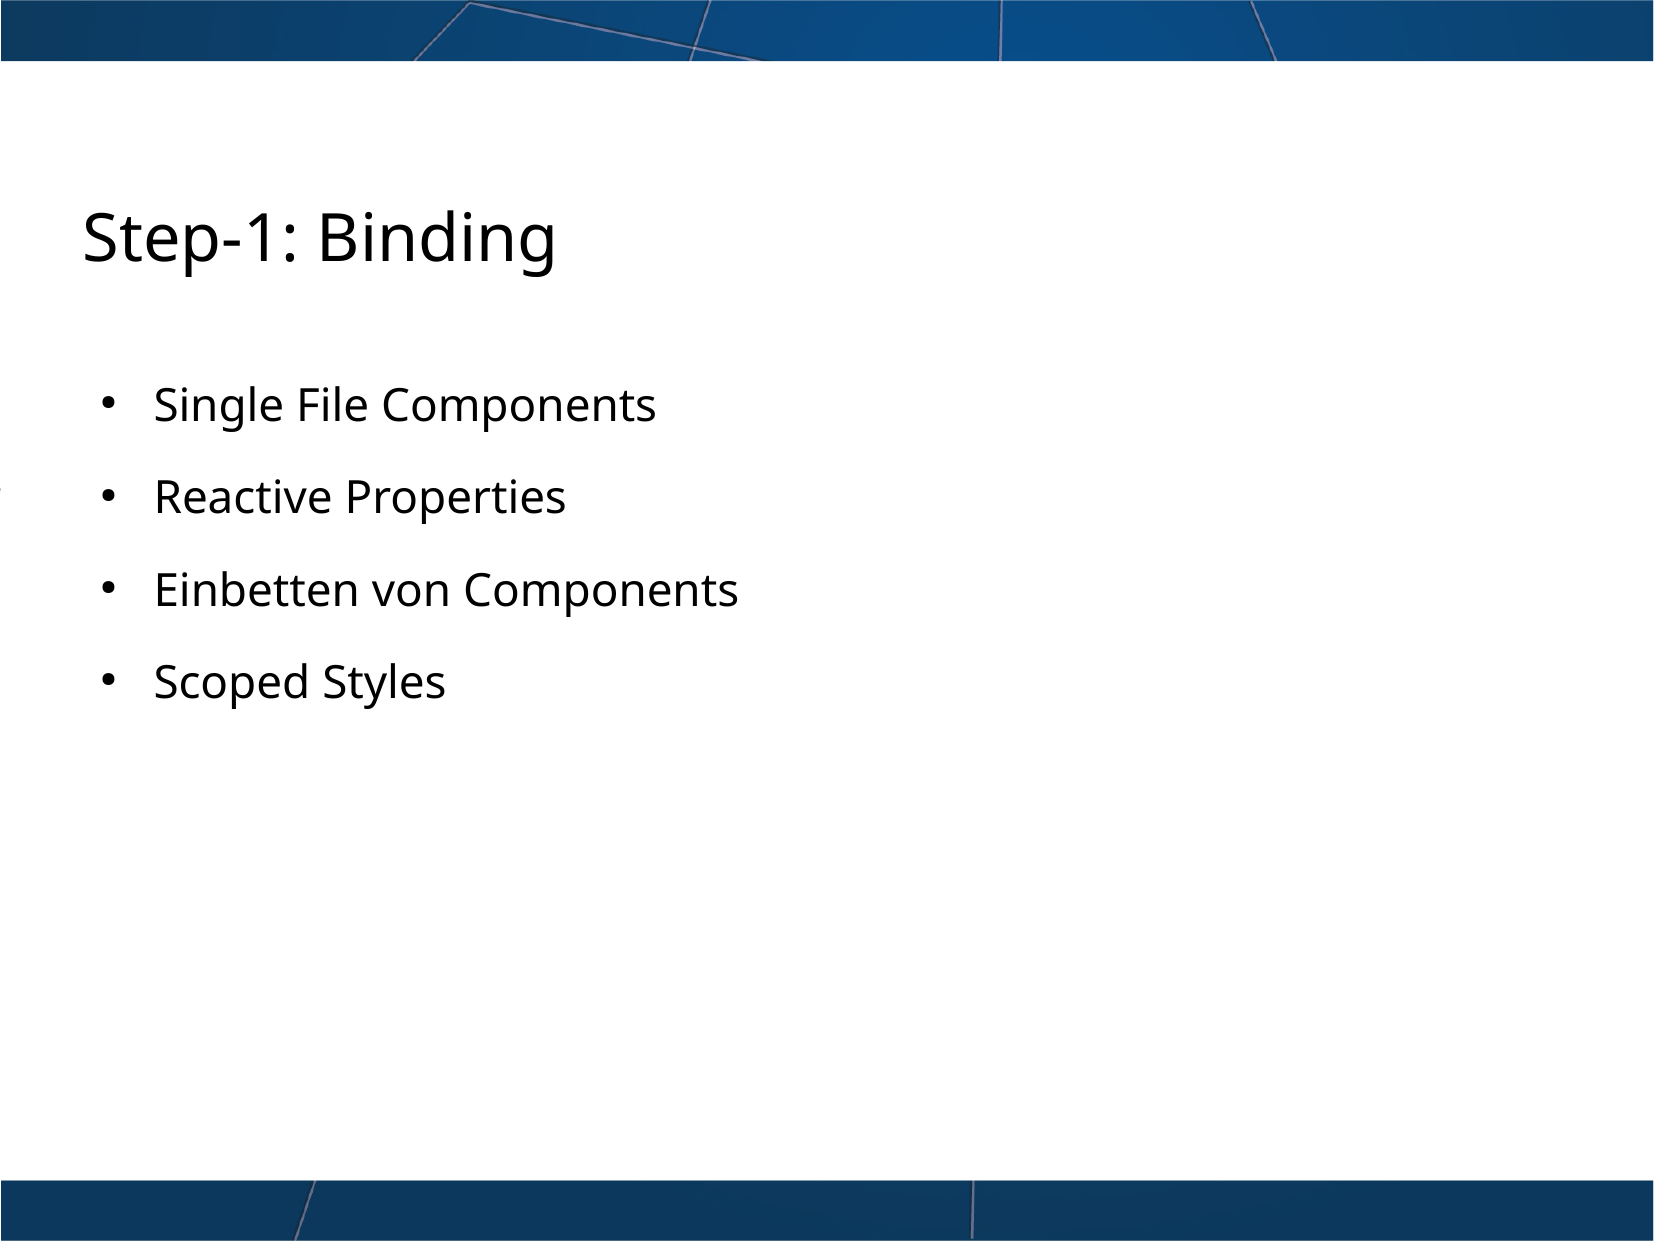

# Step-1: Binding
Single File Components
Reactive Properties
Einbetten von Components
Scoped Styles